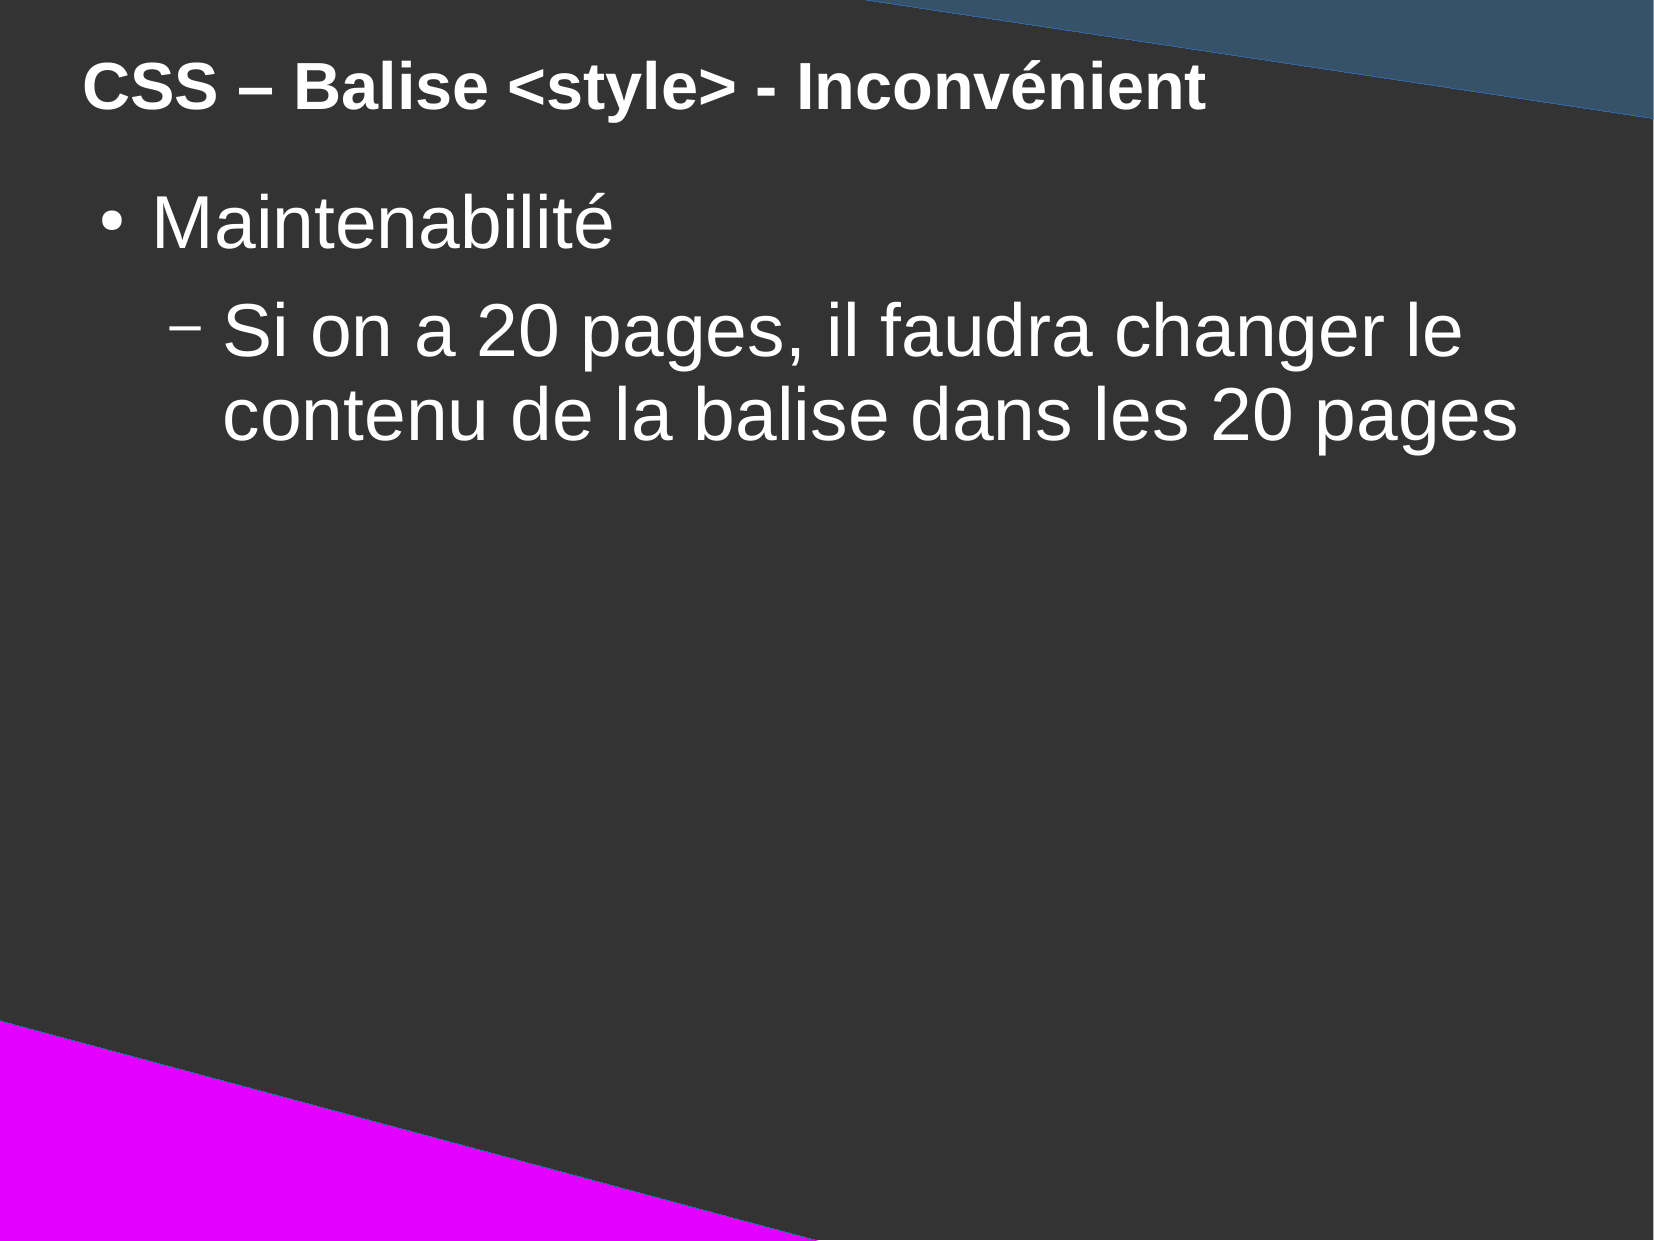

# CSS – Balise <style> - Inconvénient
Maintenabilité
Si on a 20 pages, il faudra changer le contenu de la balise dans les 20 pages